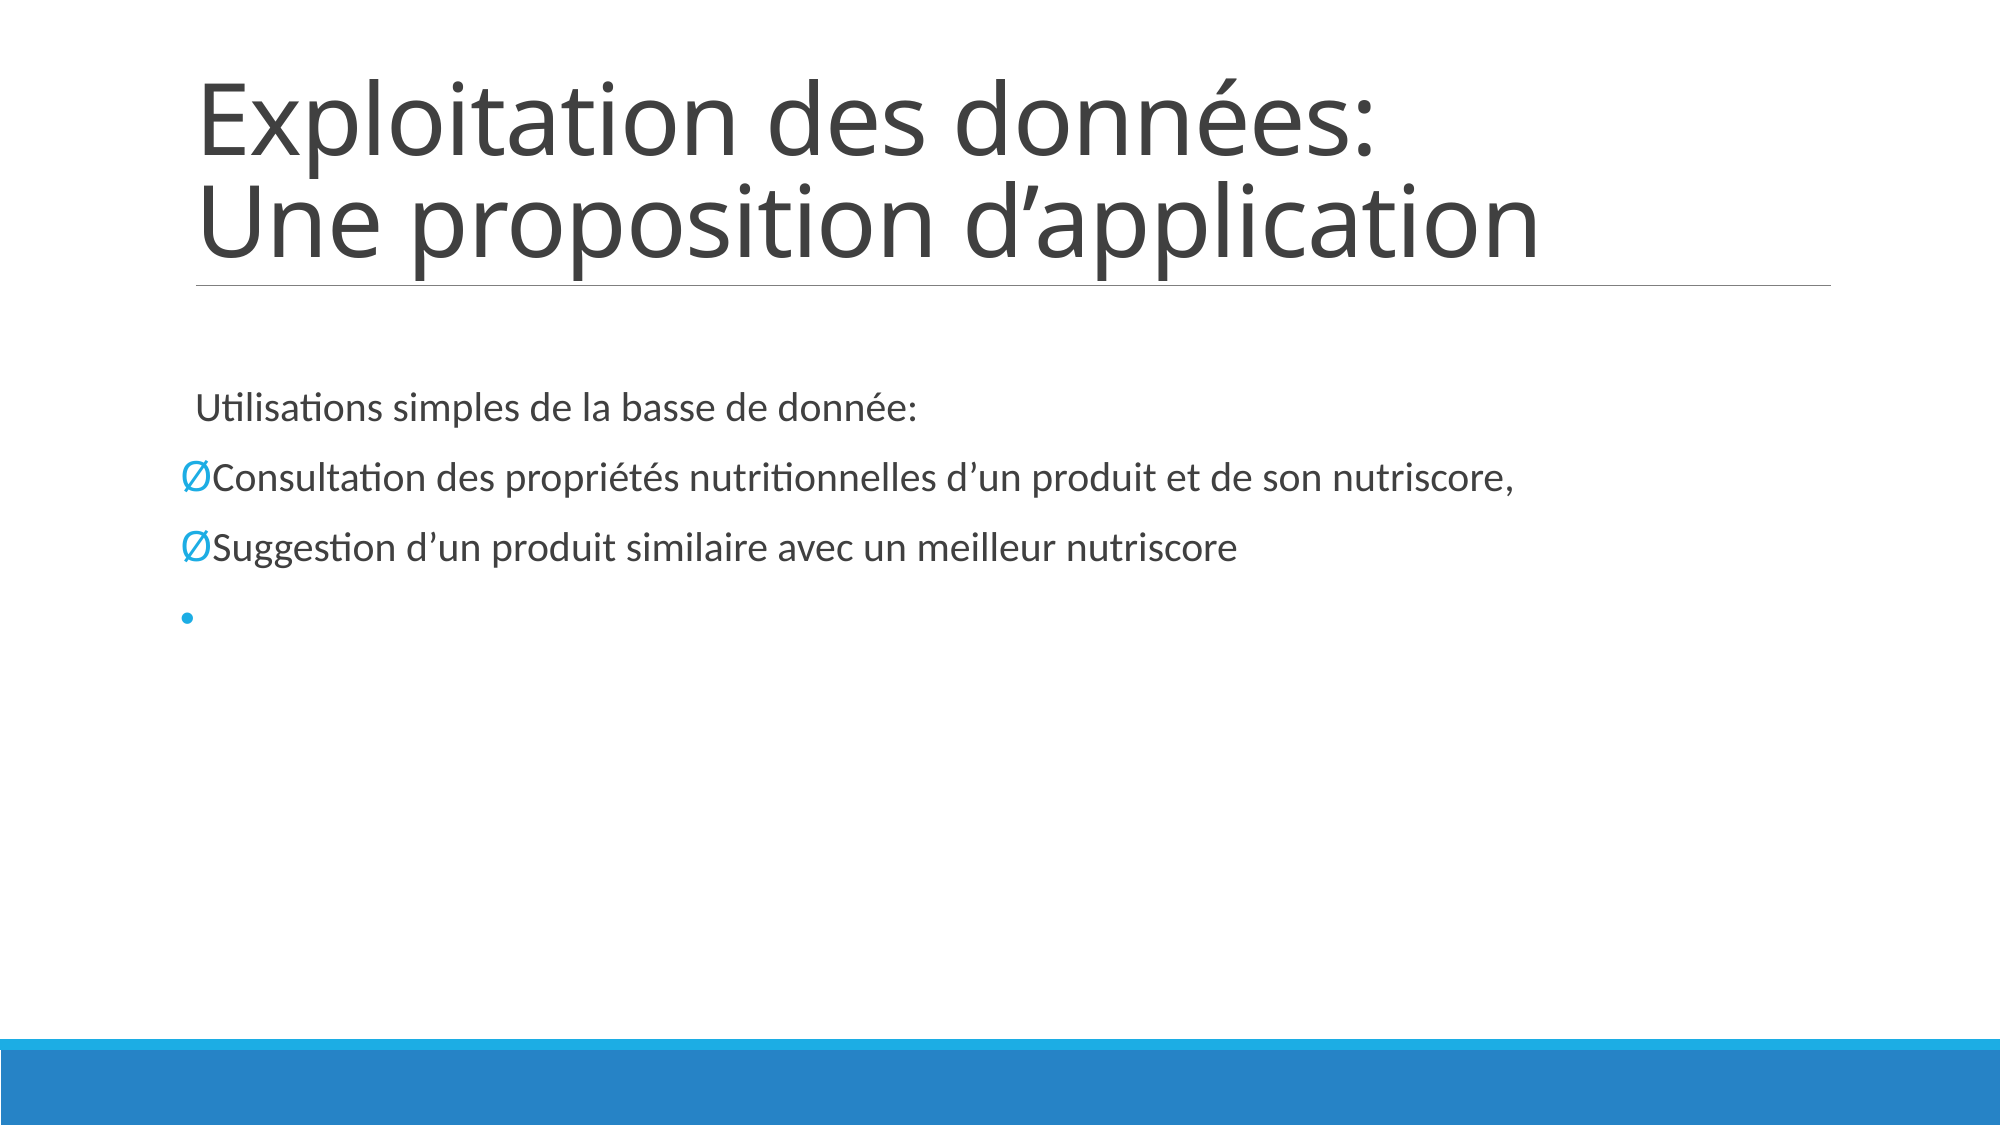

# Exploitation des données: Une proposition d’application
Utilisations simples de la basse de donnée:
Consultation des propriétés nutritionnelles d’un produit et de son nutriscore,
Suggestion d’un produit similaire avec un meilleur nutriscore